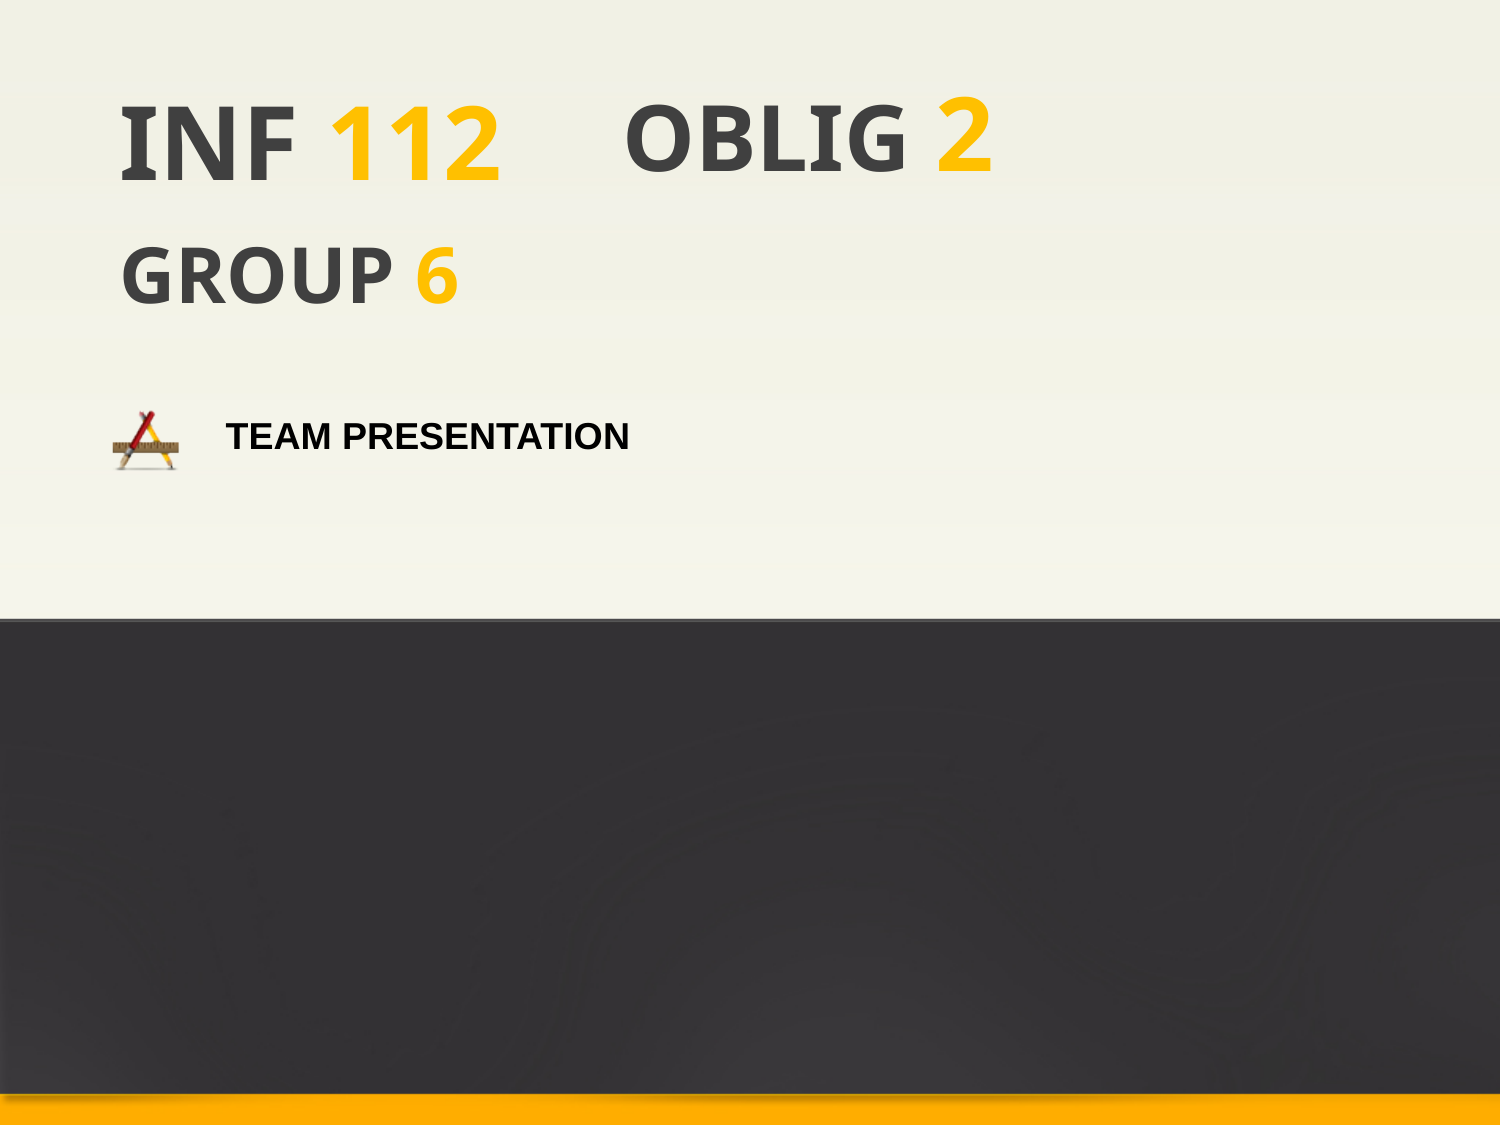

START HERE
OBLIG 2
INF 112
GROUP 6
TEAM PRESENTATION